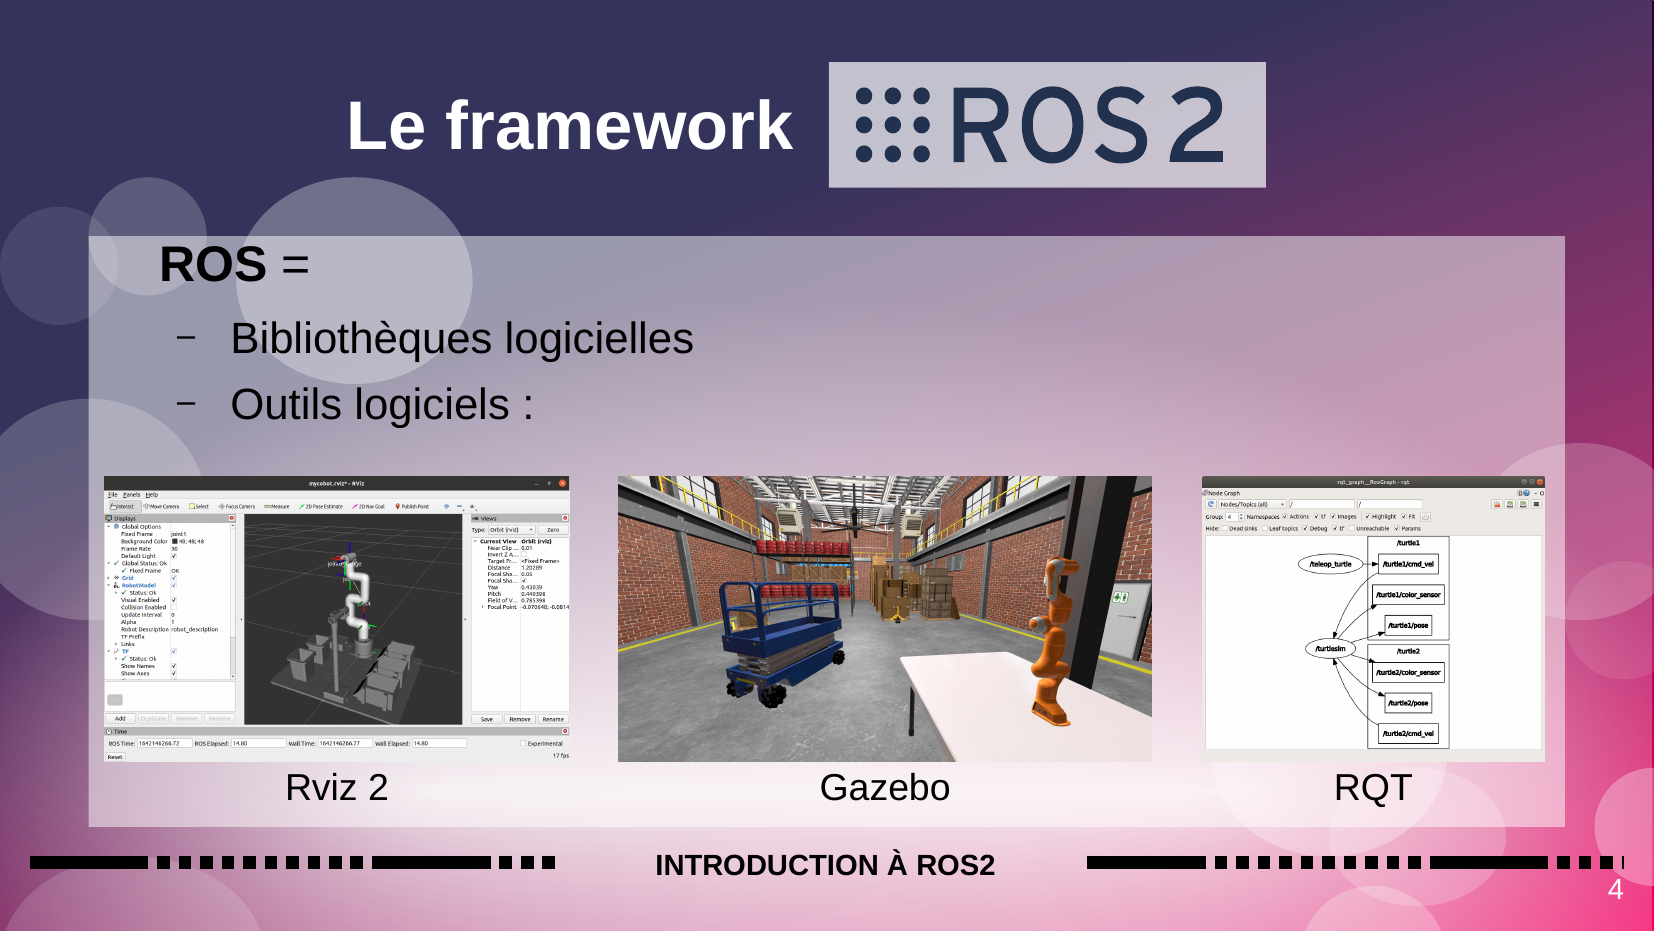

# Le framework
ROS =
Bibliothèques logicielles
Outils logiciels :
Rviz 2
Gazebo
RQT